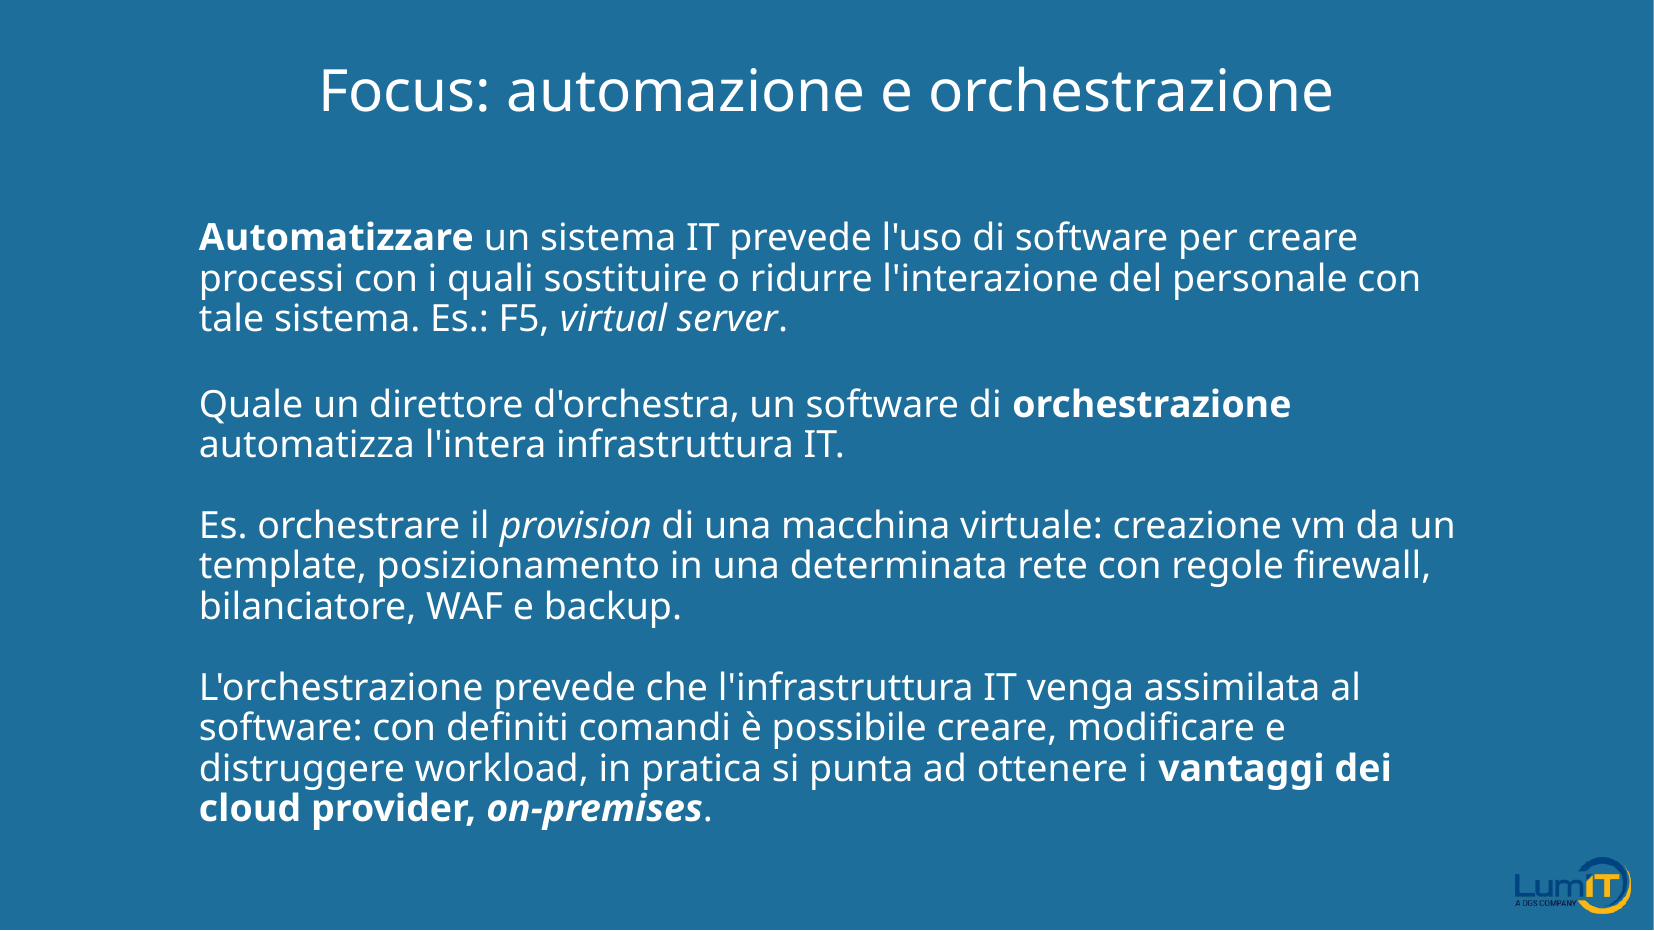

Focus: automazione e orchestrazione
Automatizzare un sistema IT prevede l'uso di software per creare processi con i quali sostituire o ridurre l'interazione del personale con tale sistema. Es.: F5, virtual server.
Quale un direttore d'orchestra, un software di orchestrazione automatizza l'intera infrastruttura IT.
Es. orchestrare il provision di una macchina virtuale: creazione vm da un template, posizionamento in una determinata rete con regole firewall, bilanciatore, WAF e backup.
L'orchestrazione prevede che l'infrastruttura IT venga assimilata al software: con definiti comandi è possibile creare, modificare e distruggere workload, in pratica si punta ad ottenere i vantaggi dei cloud provider, on-premises.